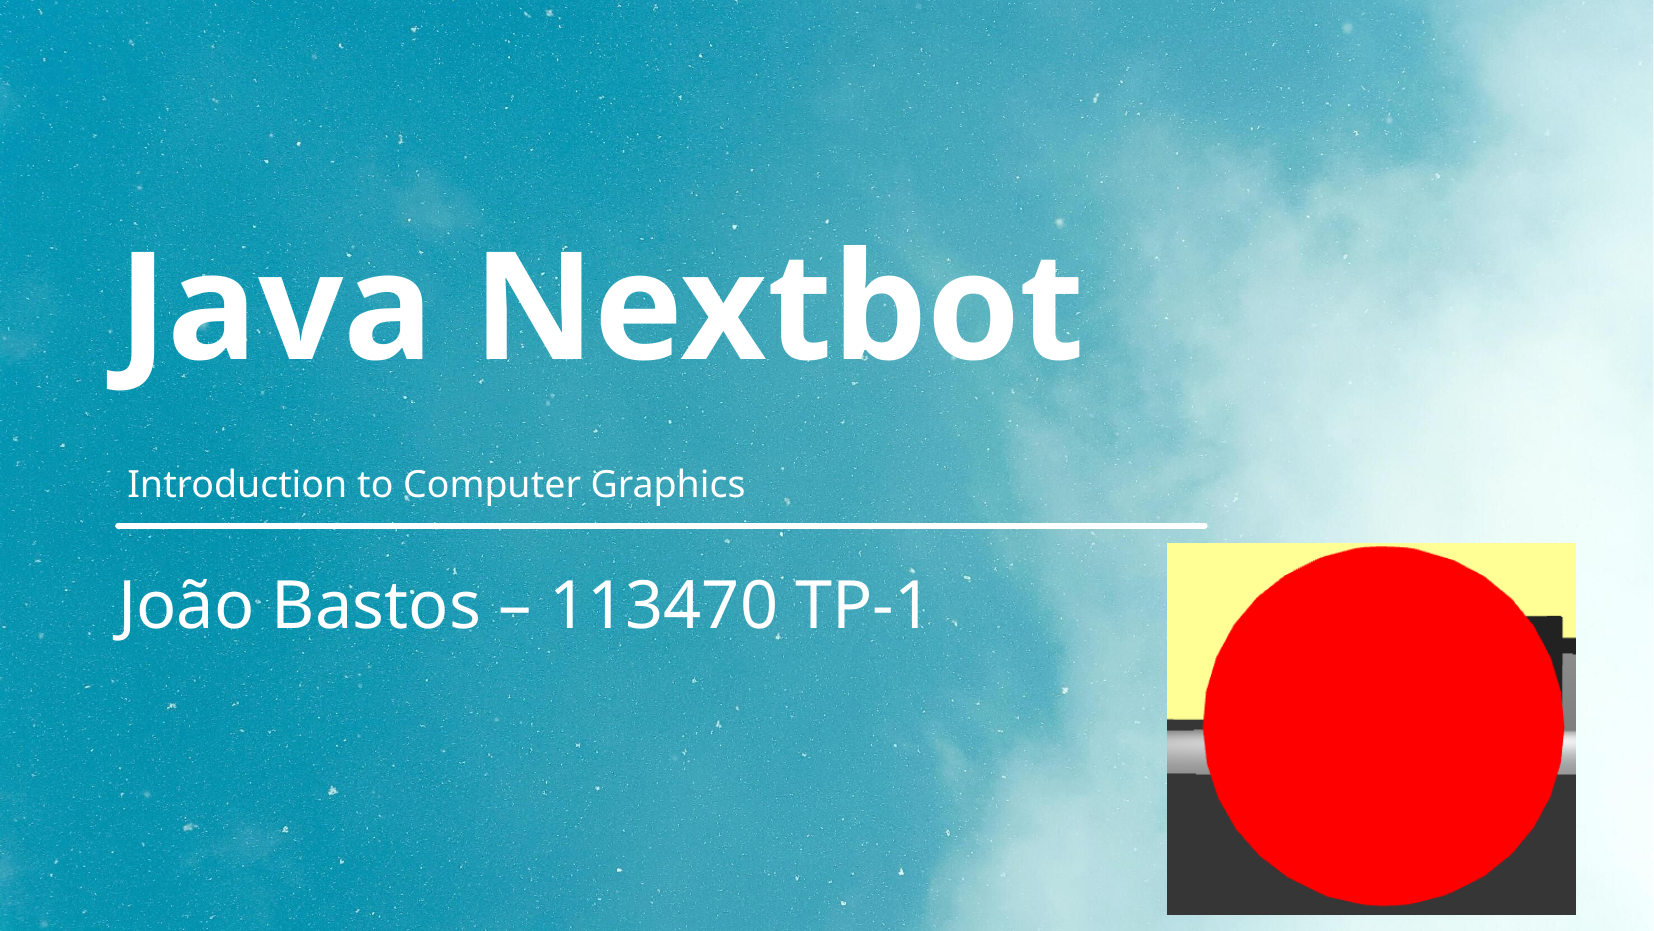

# Java Nextbot
Introduction to Computer Graphics
João Bastos – 113470 TP-1